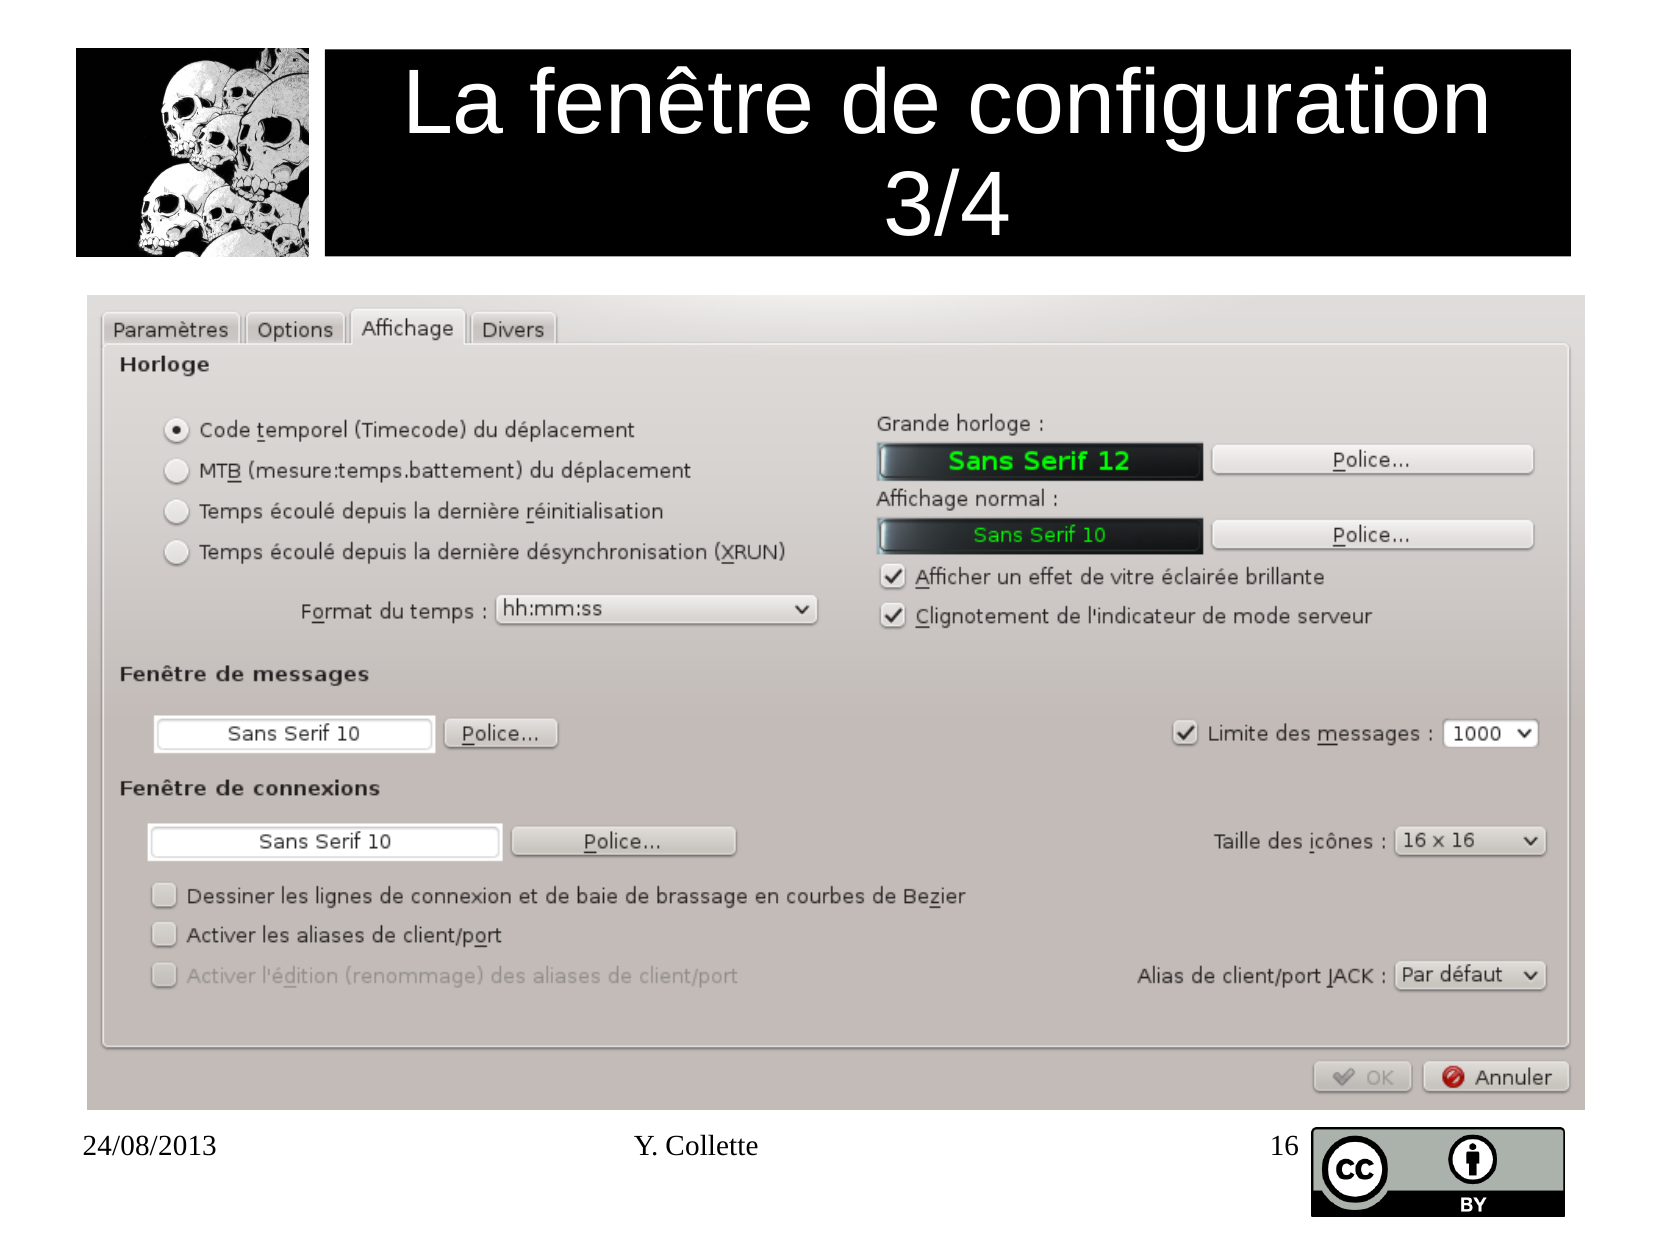

# La fenêtre de configuration 3/4
Y. Collette
16